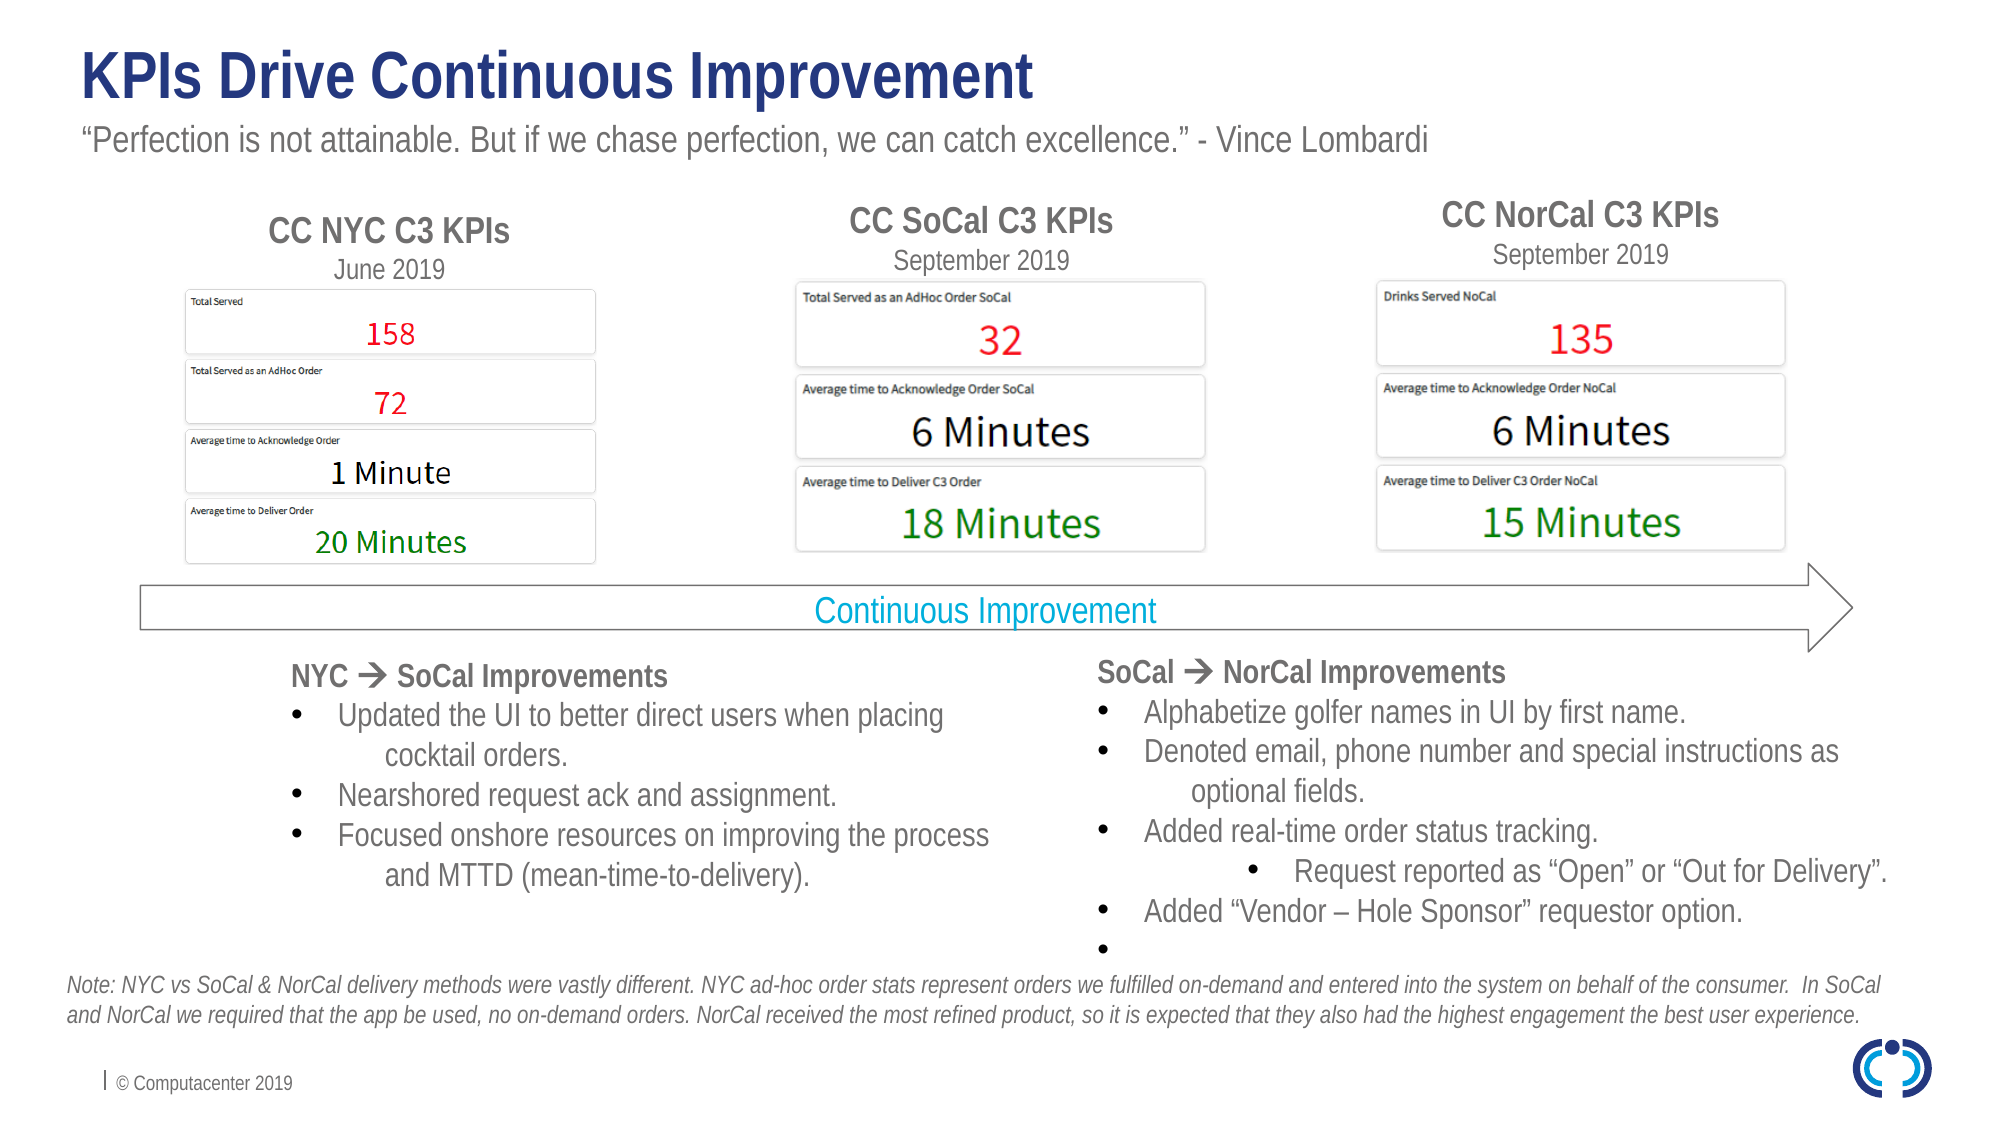

# KPIs Drive Continuous Improvement
“Perfection is not attainable. But if we chase perfection, we can catch excellence.” - Vince Lombardi
CC NorCal C3 KPIs
September 2019
CC SoCal C3 KPIs
September 2019
CC NYC C3 KPIs
June 2019
Continuous Improvement
SoCal  NorCal Improvements
Alphabetize golfer names in UI by first name.
Denoted email, phone number and special instructions as optional fields.
Added real-time order status tracking.
Request reported as “Open” or “Out for Delivery”.
Added “Vendor – Hole Sponsor” requestor option.
NYC  SoCal Improvements
Updated the UI to better direct users when placing cocktail orders.
Nearshored request ack and assignment.
Focused onshore resources on improving the process and MTTD (mean-time-to-delivery).
Note: NYC vs SoCal & NorCal delivery methods were vastly different. NYC ad-hoc order stats represent orders we fulfilled on-demand and entered into the system on behalf of the consumer. In SoCal and NorCal we required that the app be used, no on-demand orders. NorCal received the most refined product, so it is expected that they also had the highest engagement the best user experience.
© Computacenter 2019